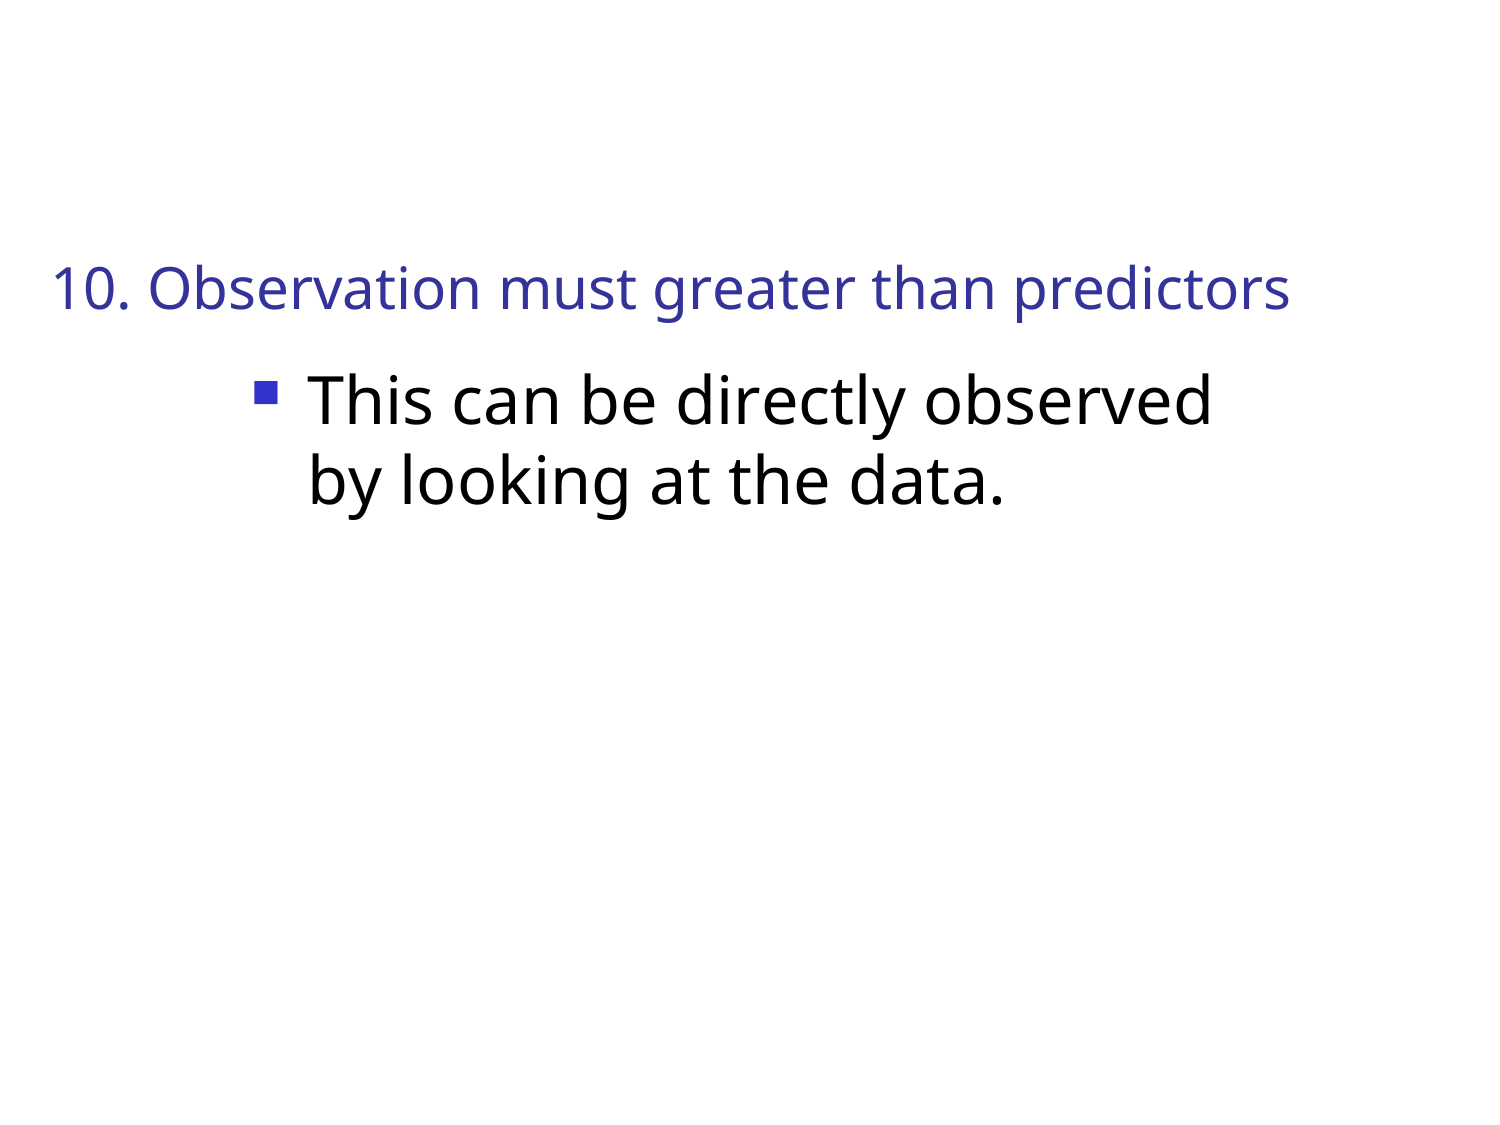

# 10. Observation must greater than predictors
This can be directly observed by looking at the data.